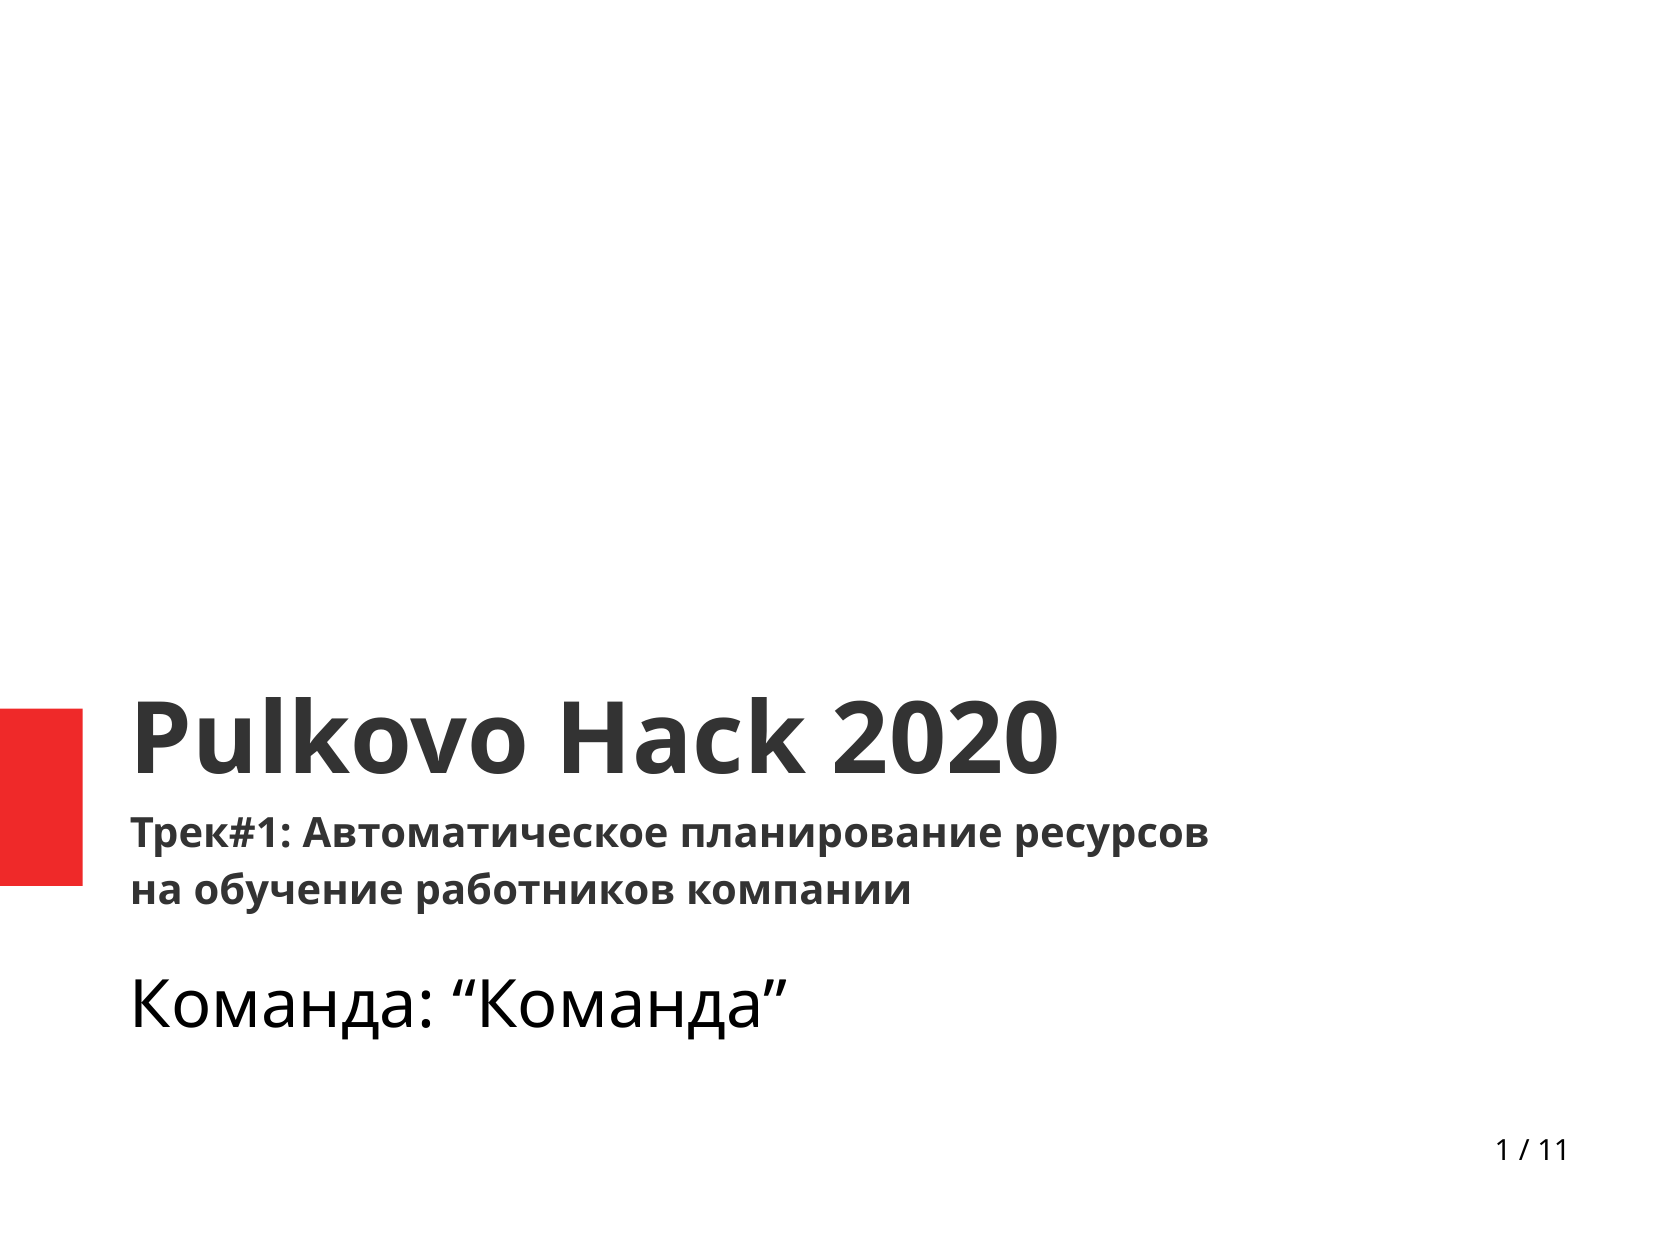

# Pulkovo Hack 2020 Трек#1: Автоматическое планирование ресурсов на обучение работников компании
Команда: “Команда”
1